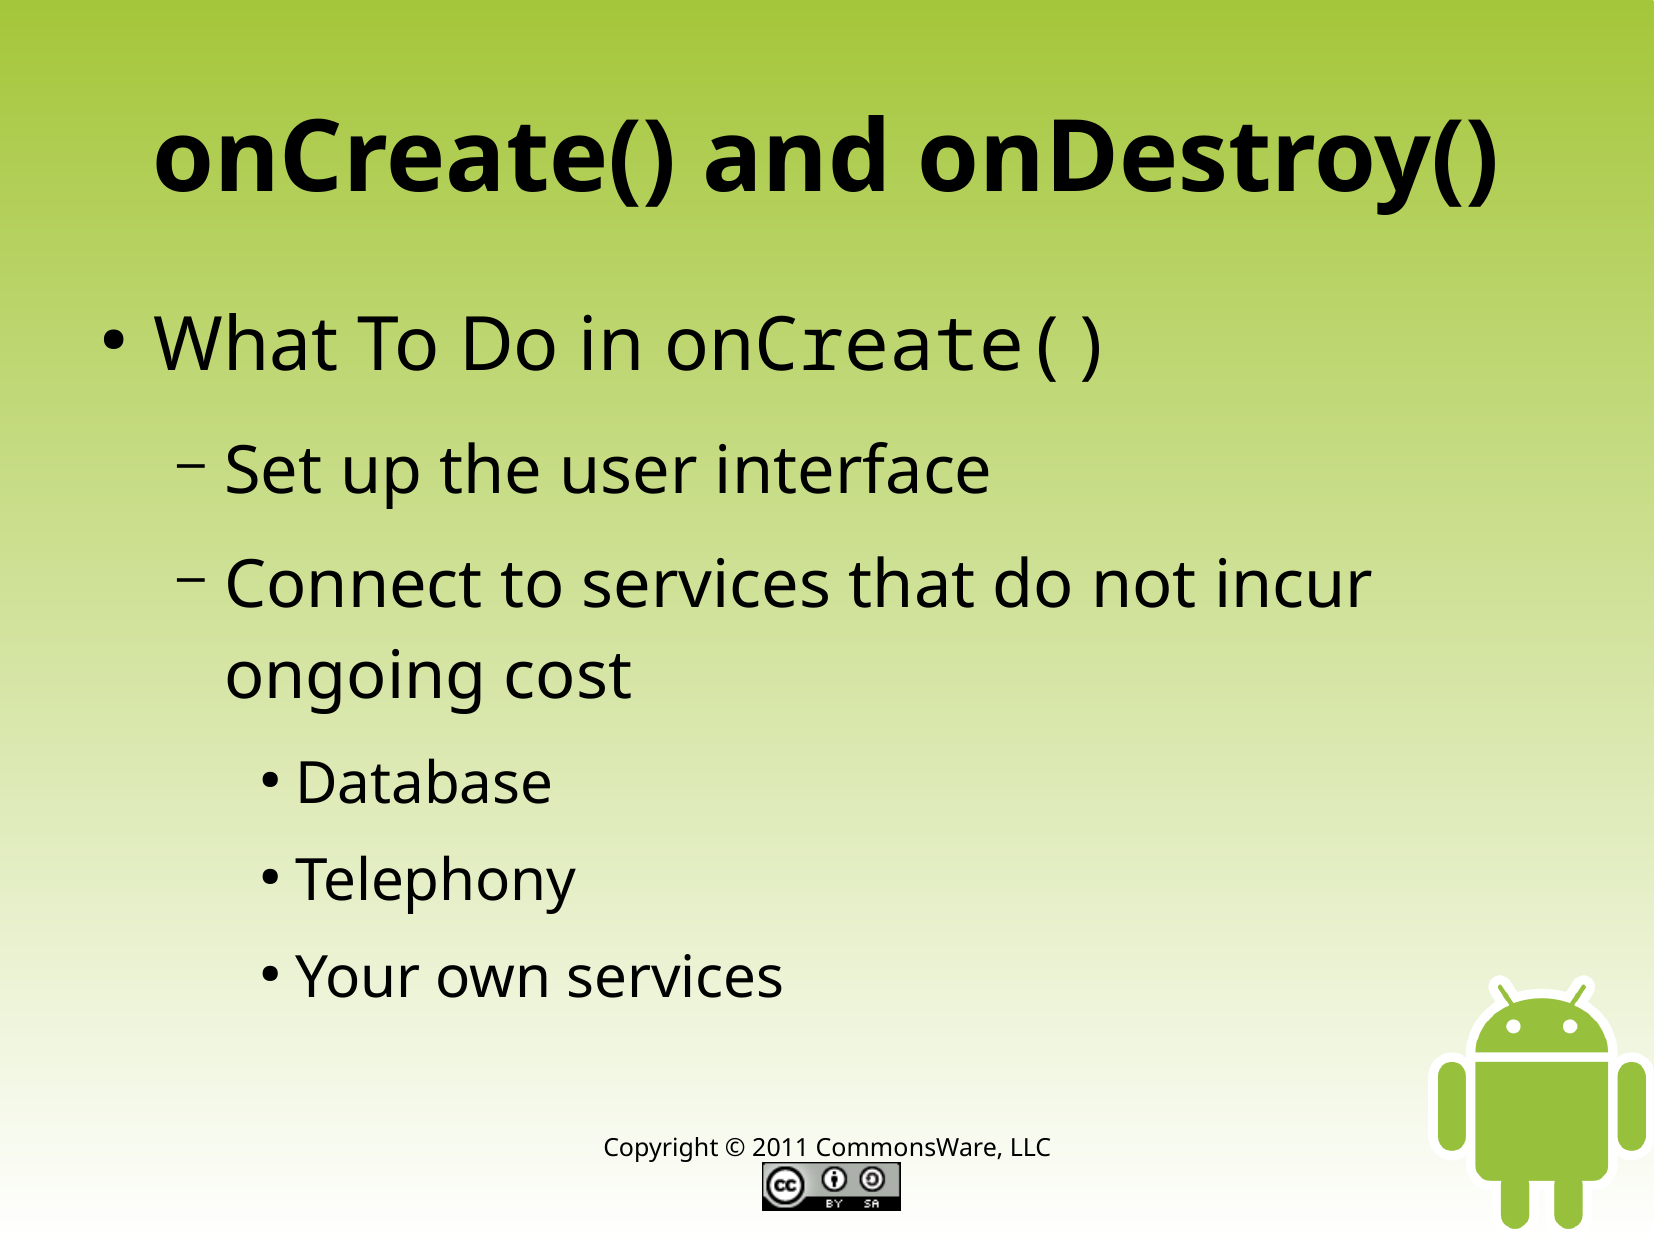

# onCreate() and onDestroy()
What To Do in onCreate()
Set up the user interface
Connect to services that do not incur ongoing cost
Database
Telephony
Your own services